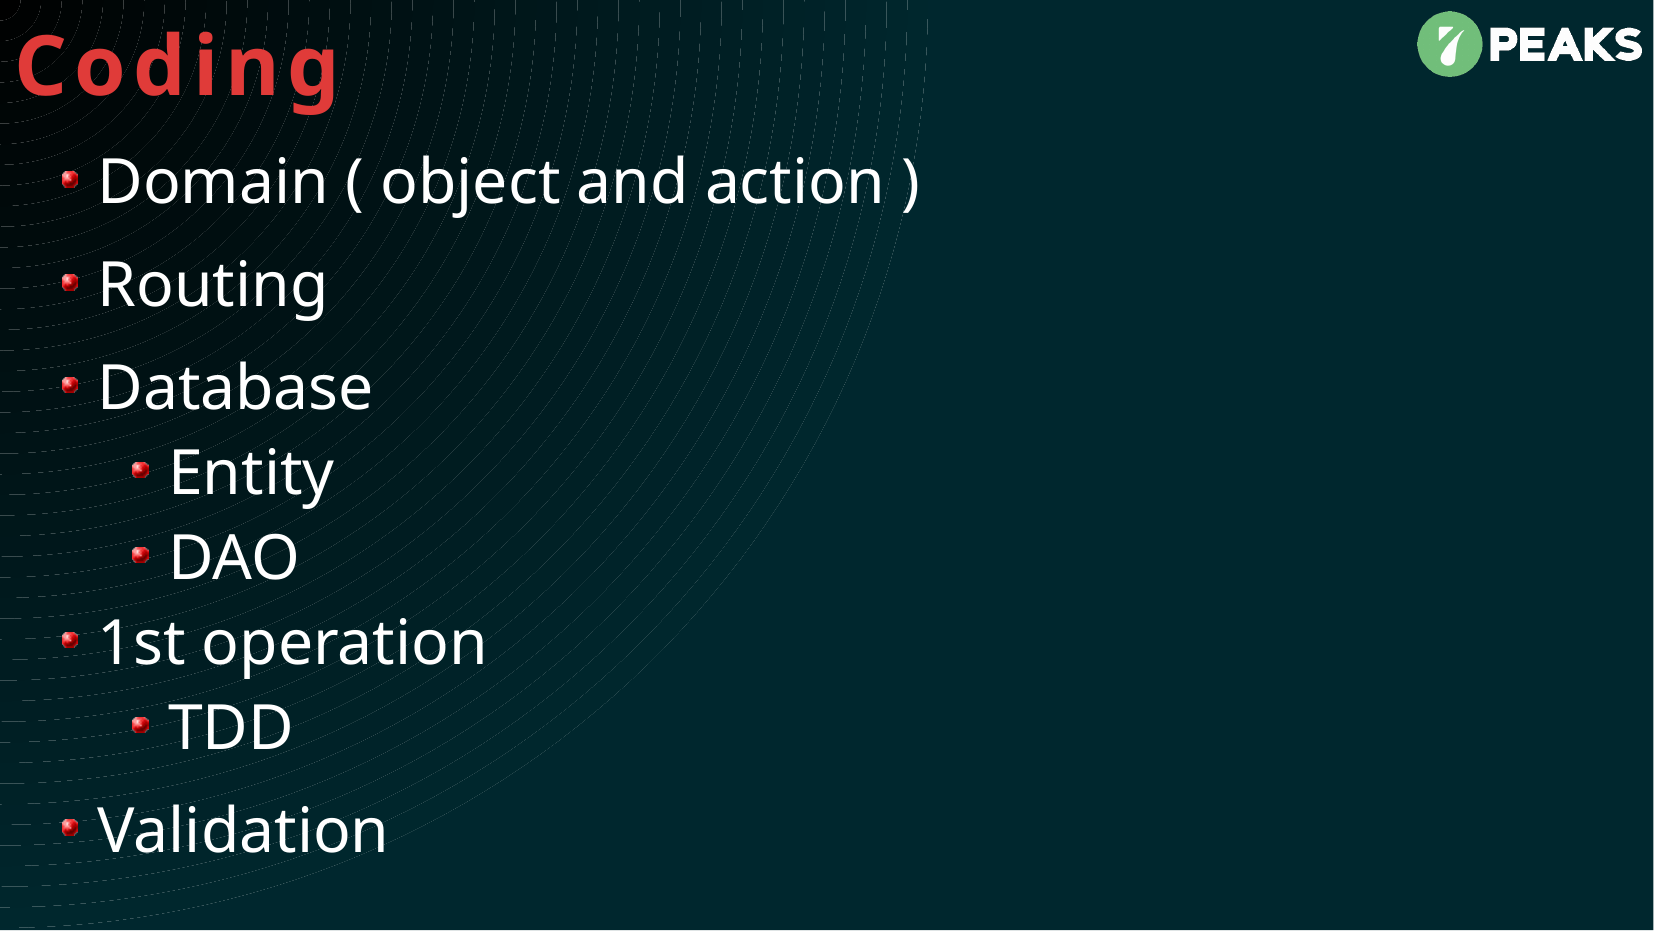

Coding
Domain ( object and action )
Routing
Database
Entity
DAO
1st operation
TDD
Validation